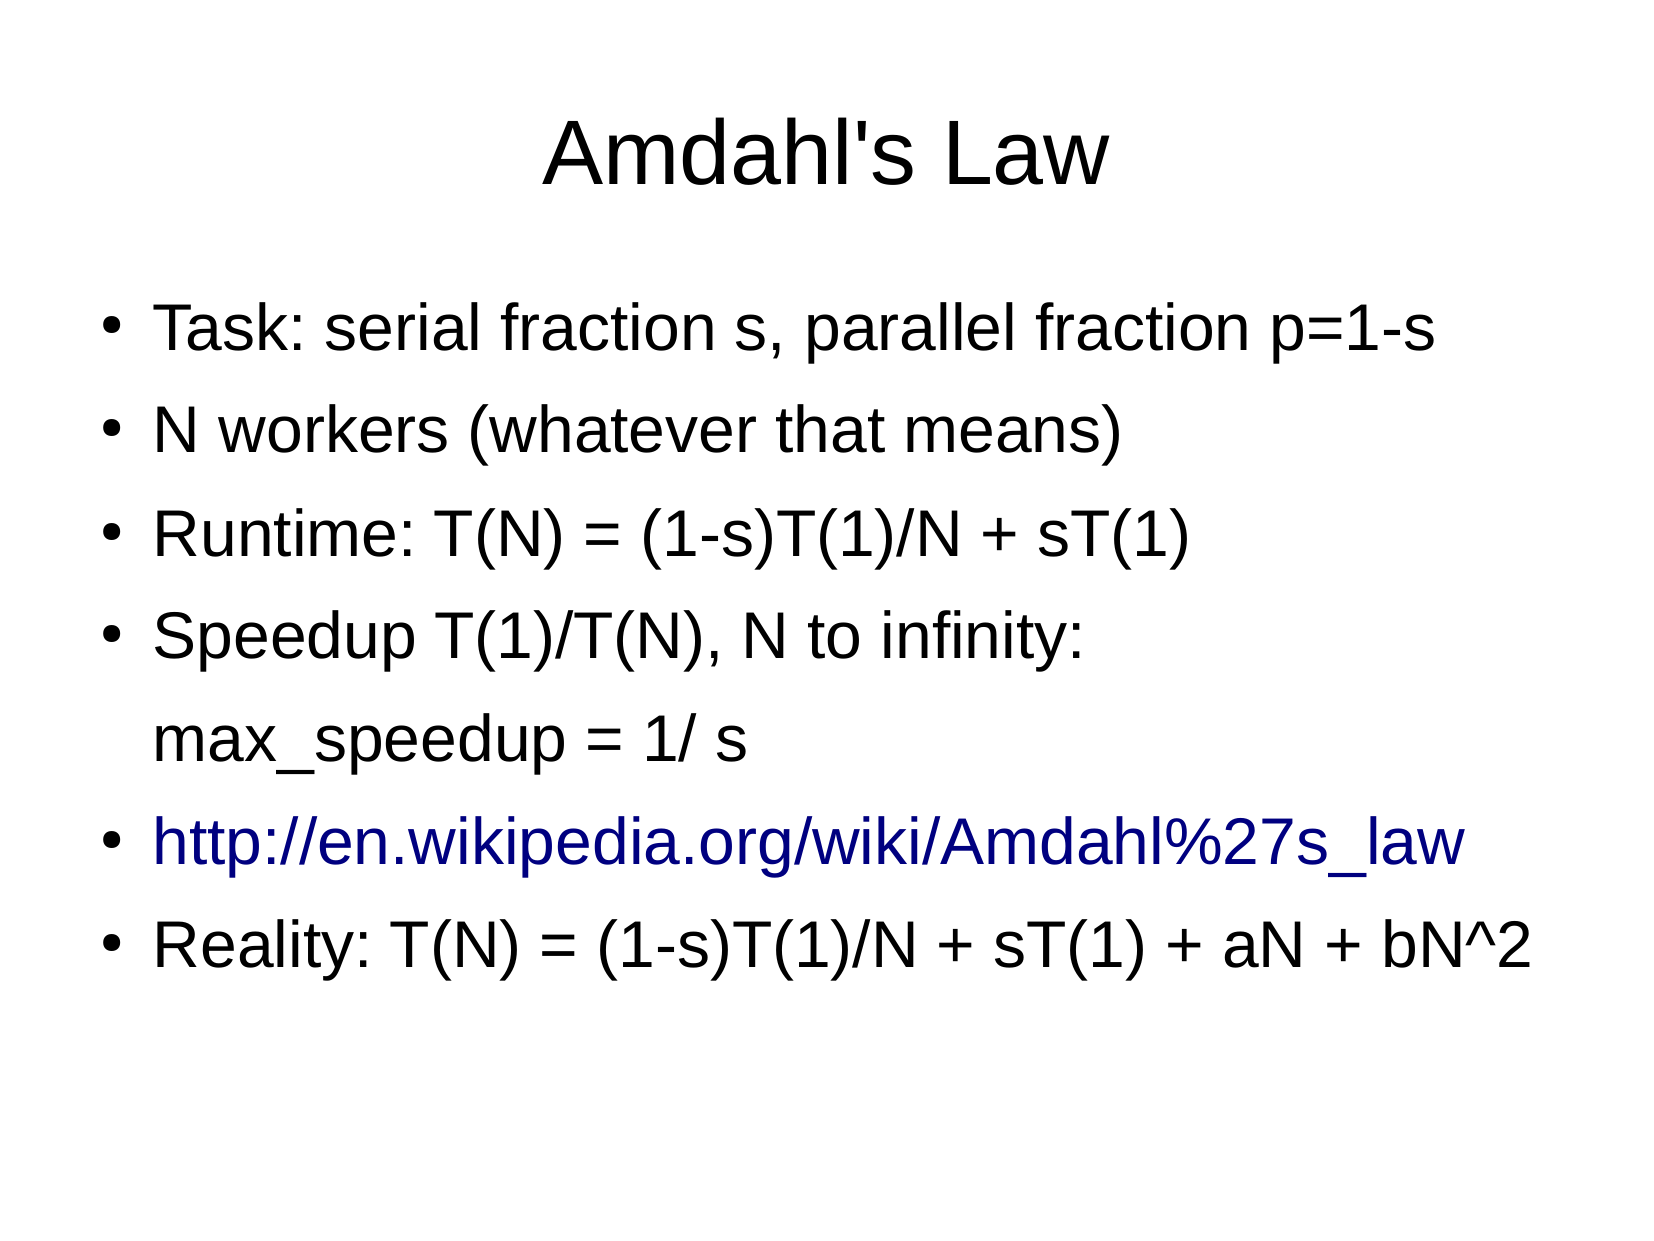

# Amdahl's Law
Task: serial fraction s, parallel fraction p=1-s
N workers (whatever that means)
Runtime: T(N) = (1-s)T(1)/N + sT(1)
Speedup T(1)/T(N), N to infinity:
max_speedup = 1/ s
http://en.wikipedia.org/wiki/Amdahl%27s_law
Reality: T(N) = (1-s)T(1)/N + sT(1) + aN + bN^2